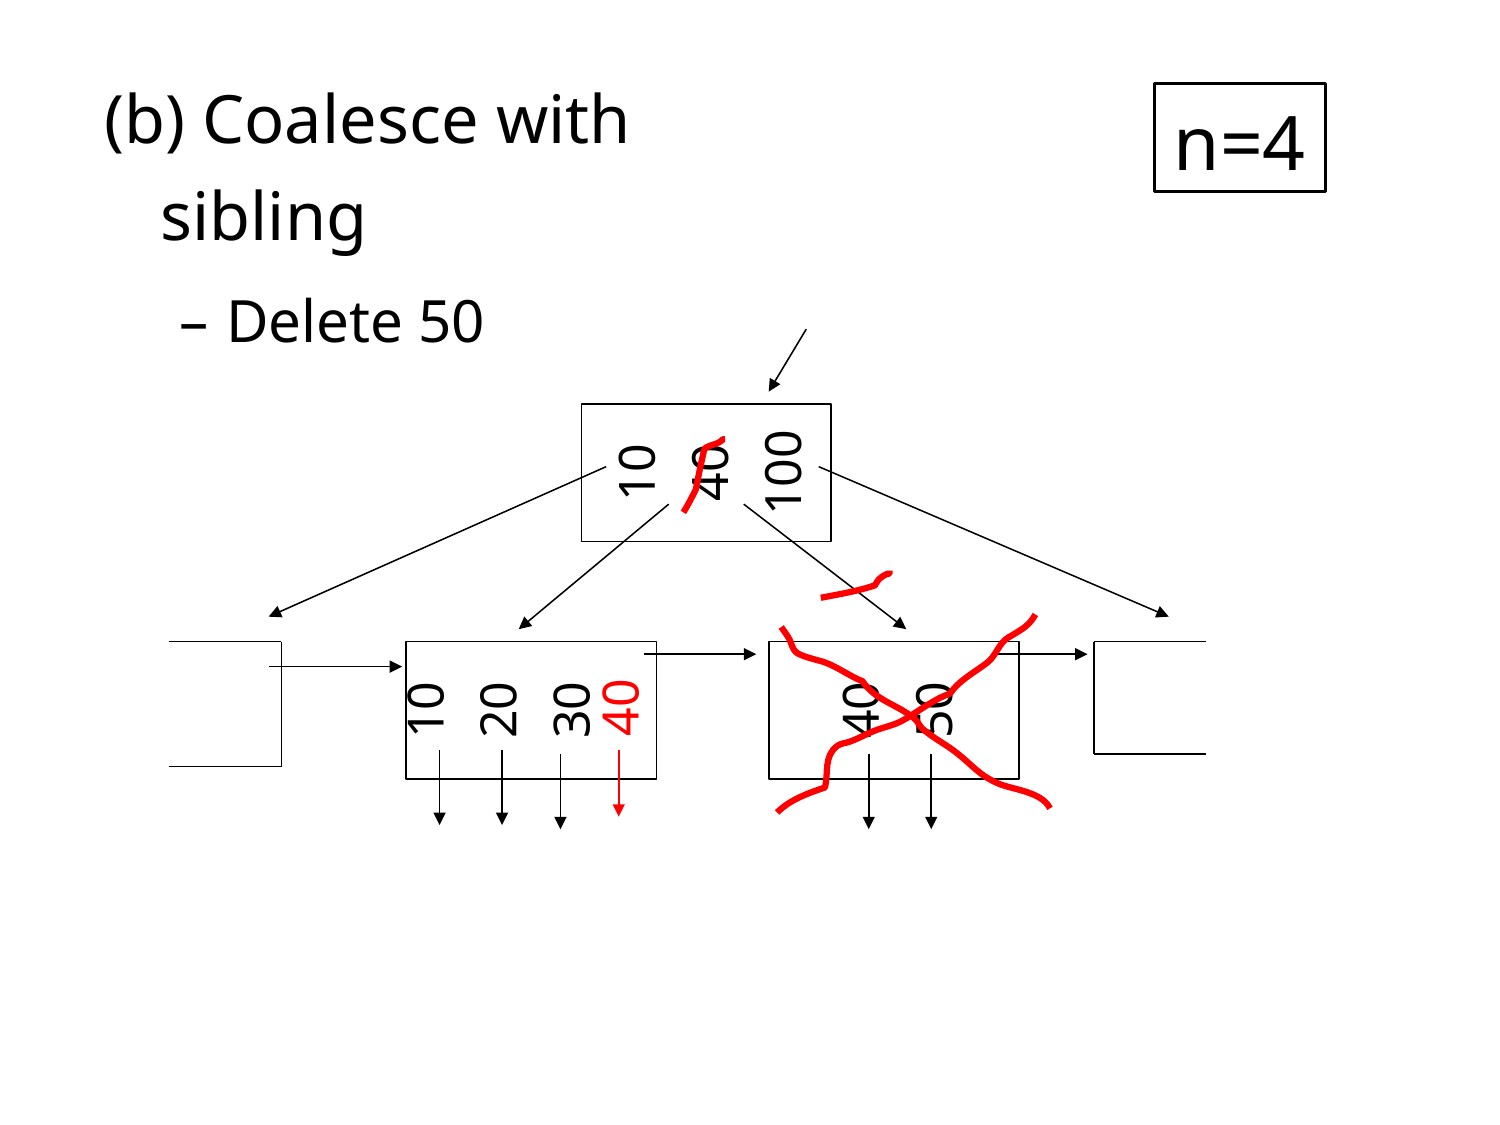

# (b) Coalesce with sibling
Delete 50
n=4
10
40
100
40
10
20
30
40
50